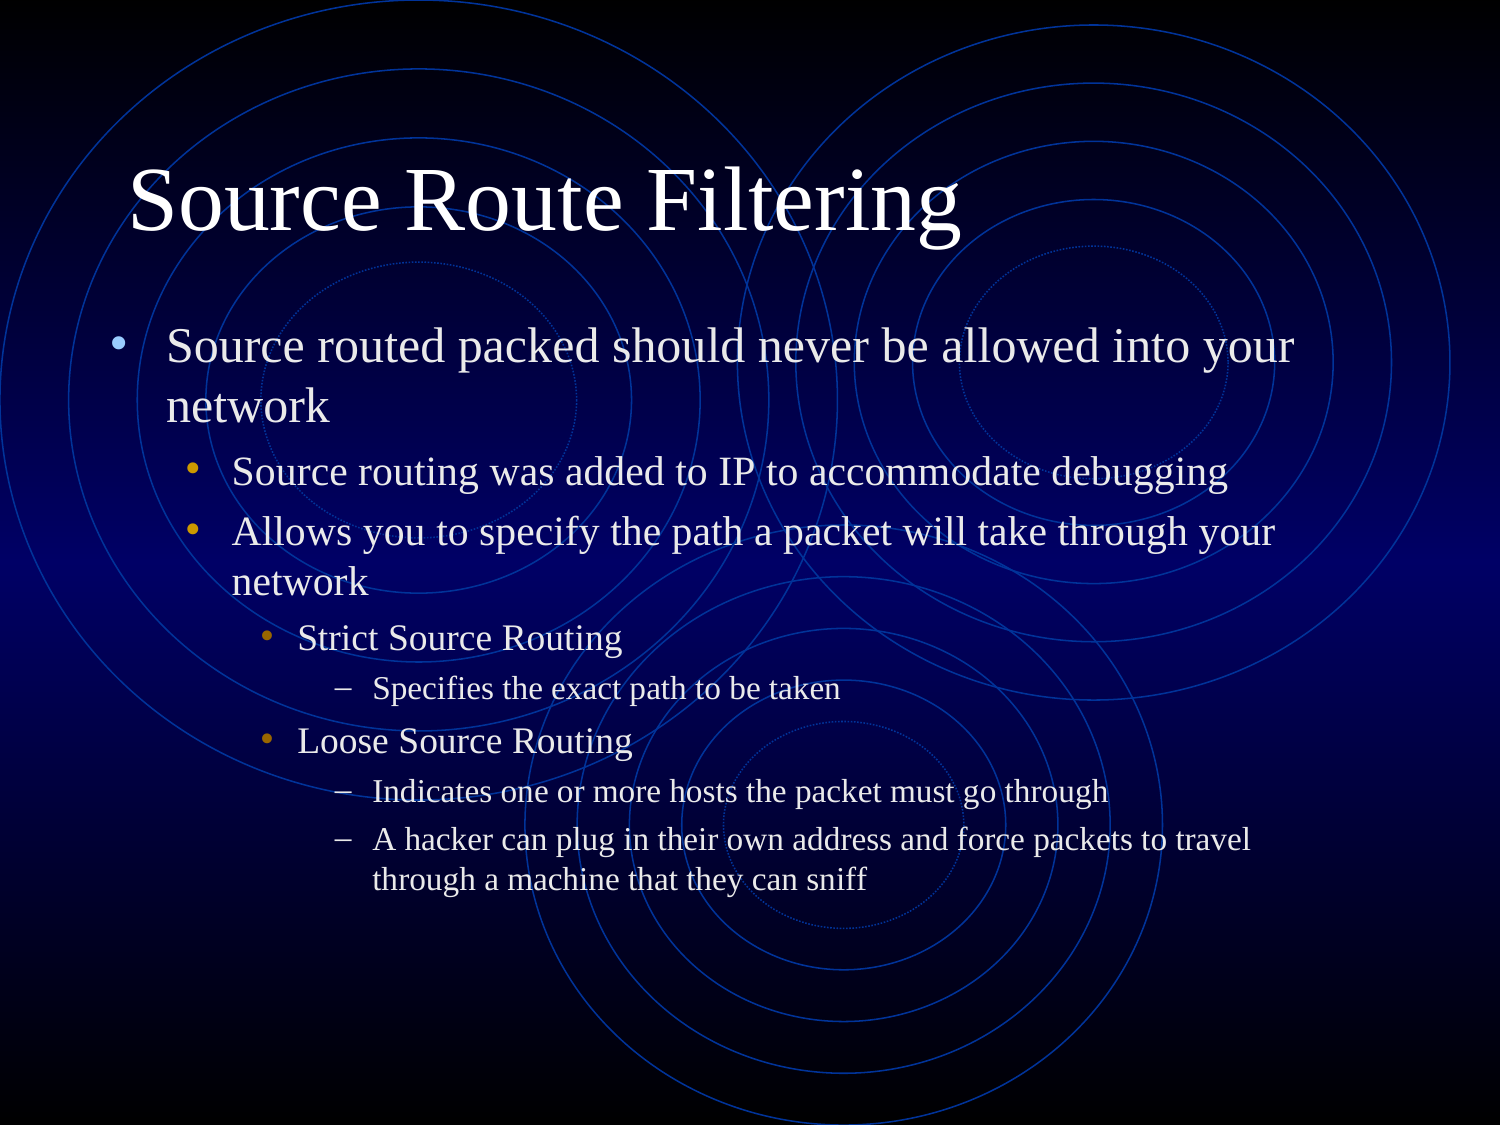

# Source Route Filtering
Source routed packed should never be allowed into your network
Source routing was added to IP to accommodate debugging
Allows you to specify the path a packet will take through your network
Strict Source Routing
Specifies the exact path to be taken
Loose Source Routing
Indicates one or more hosts the packet must go through
A hacker can plug in their own address and force packets to travel through a machine that they can sniff